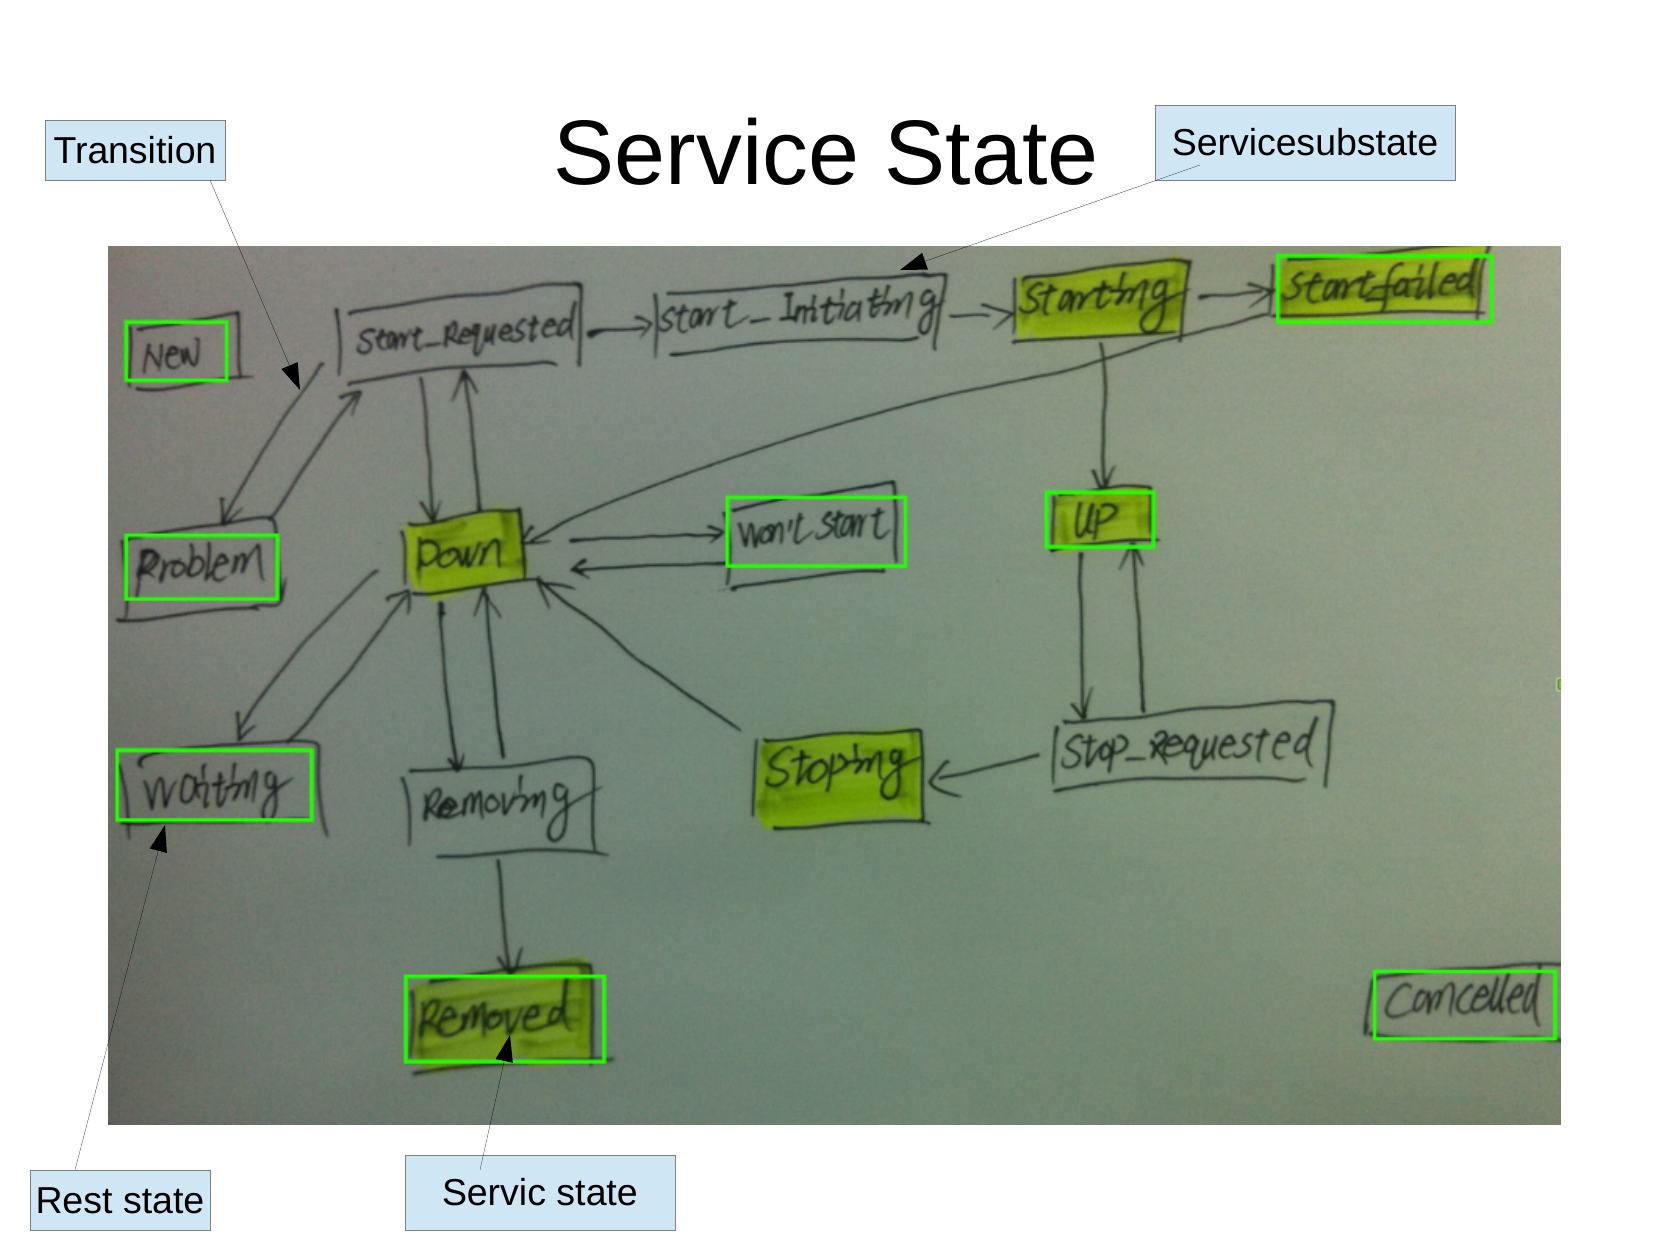

# Service State
Servicesubstate
Transition
Servic state
Rest state